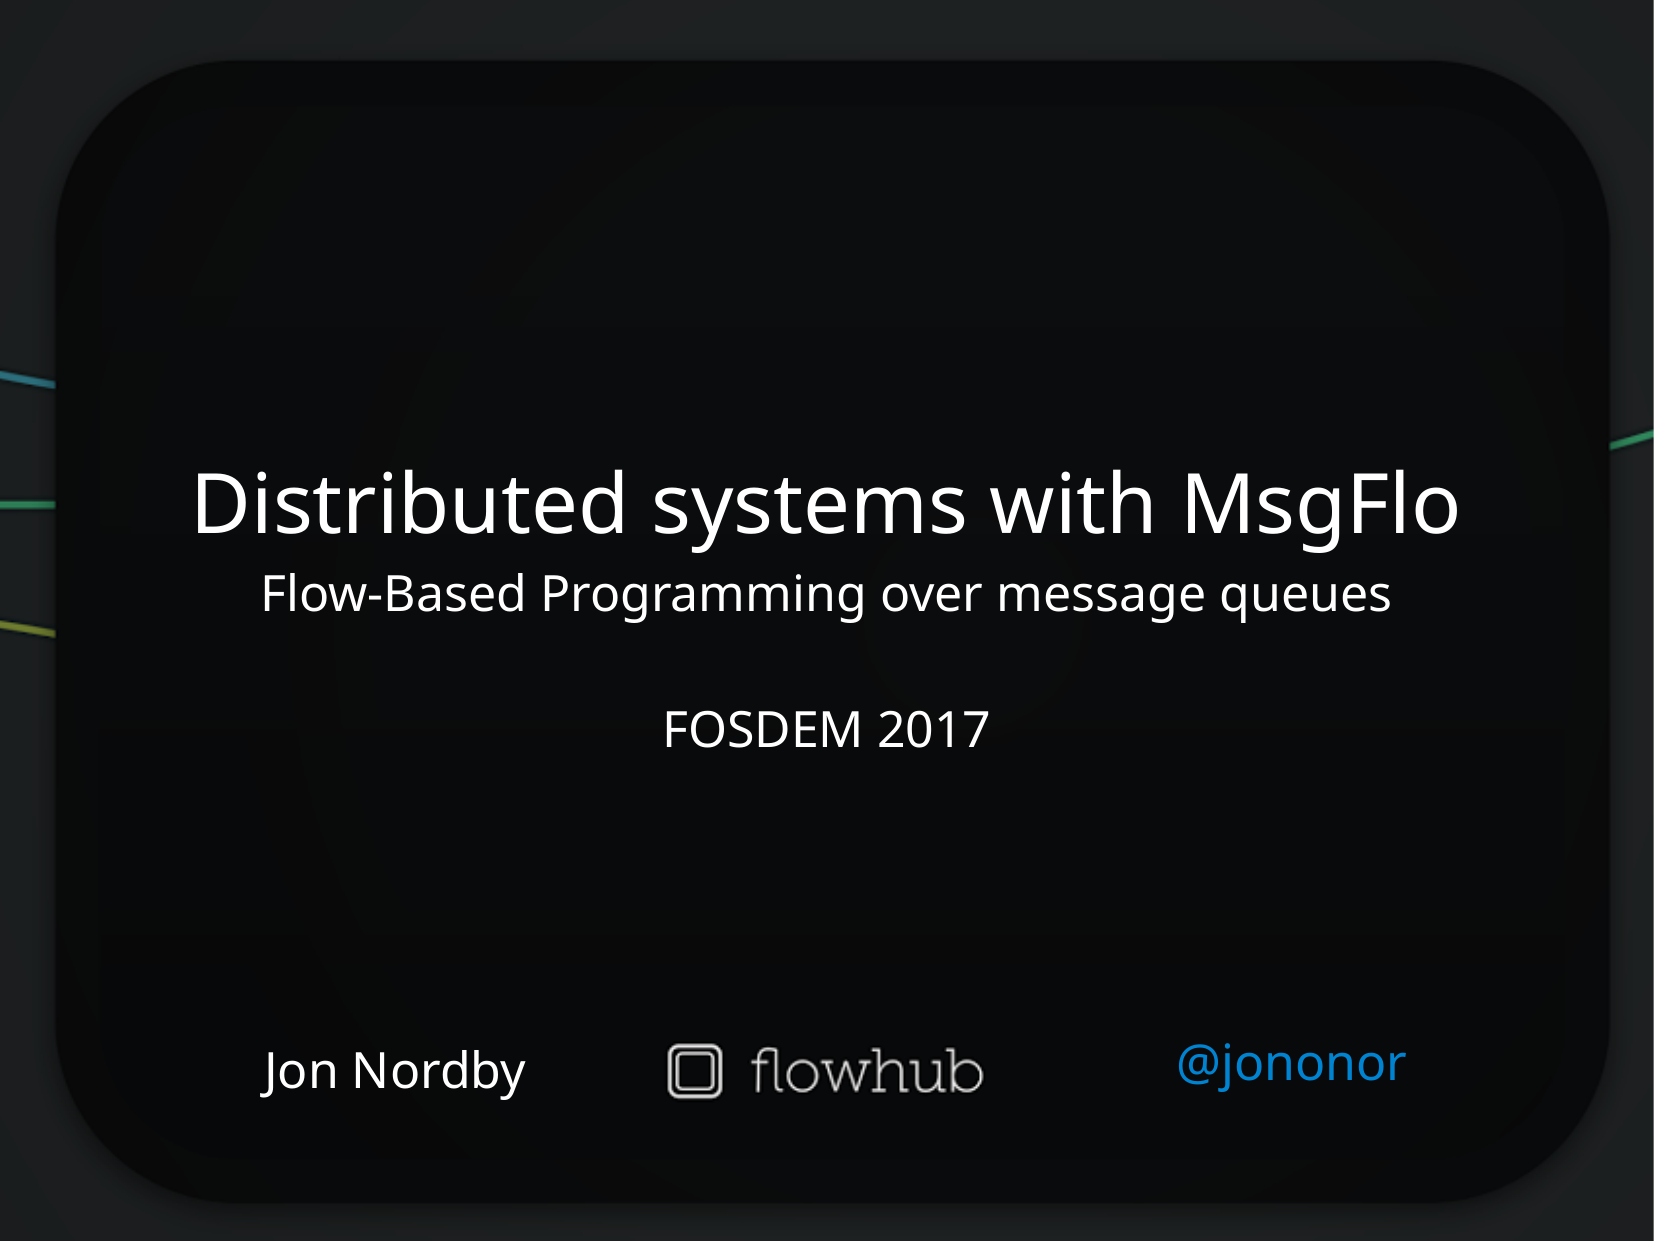

# Distributed systems with MsgFlo
Flow-Based Programming over message queues
FOSDEM 2017
@jononor
Jon Nordby